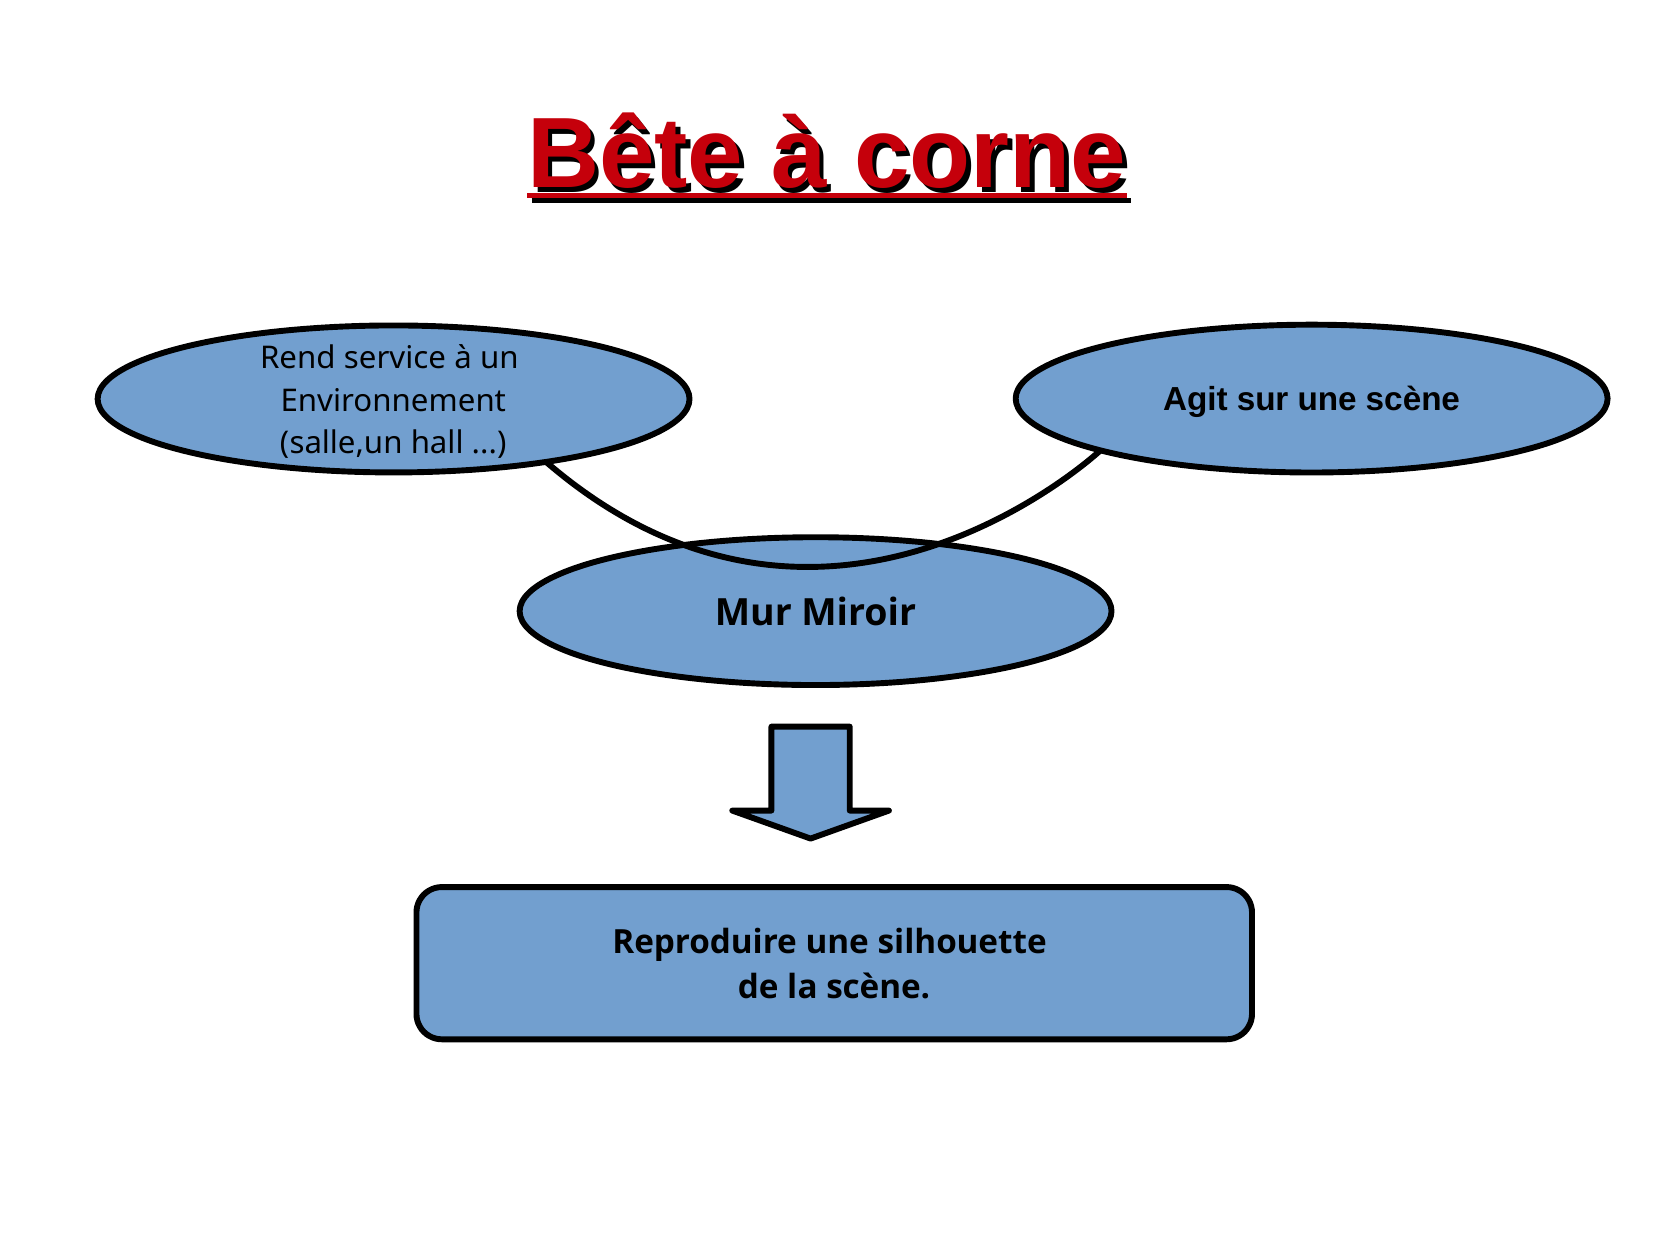

# Bête à corne
Agit sur une scène
Rend service à un
Environnement
(salle,un hall ...)
Mur Miroir
Reproduire une silhouette
de la scène.